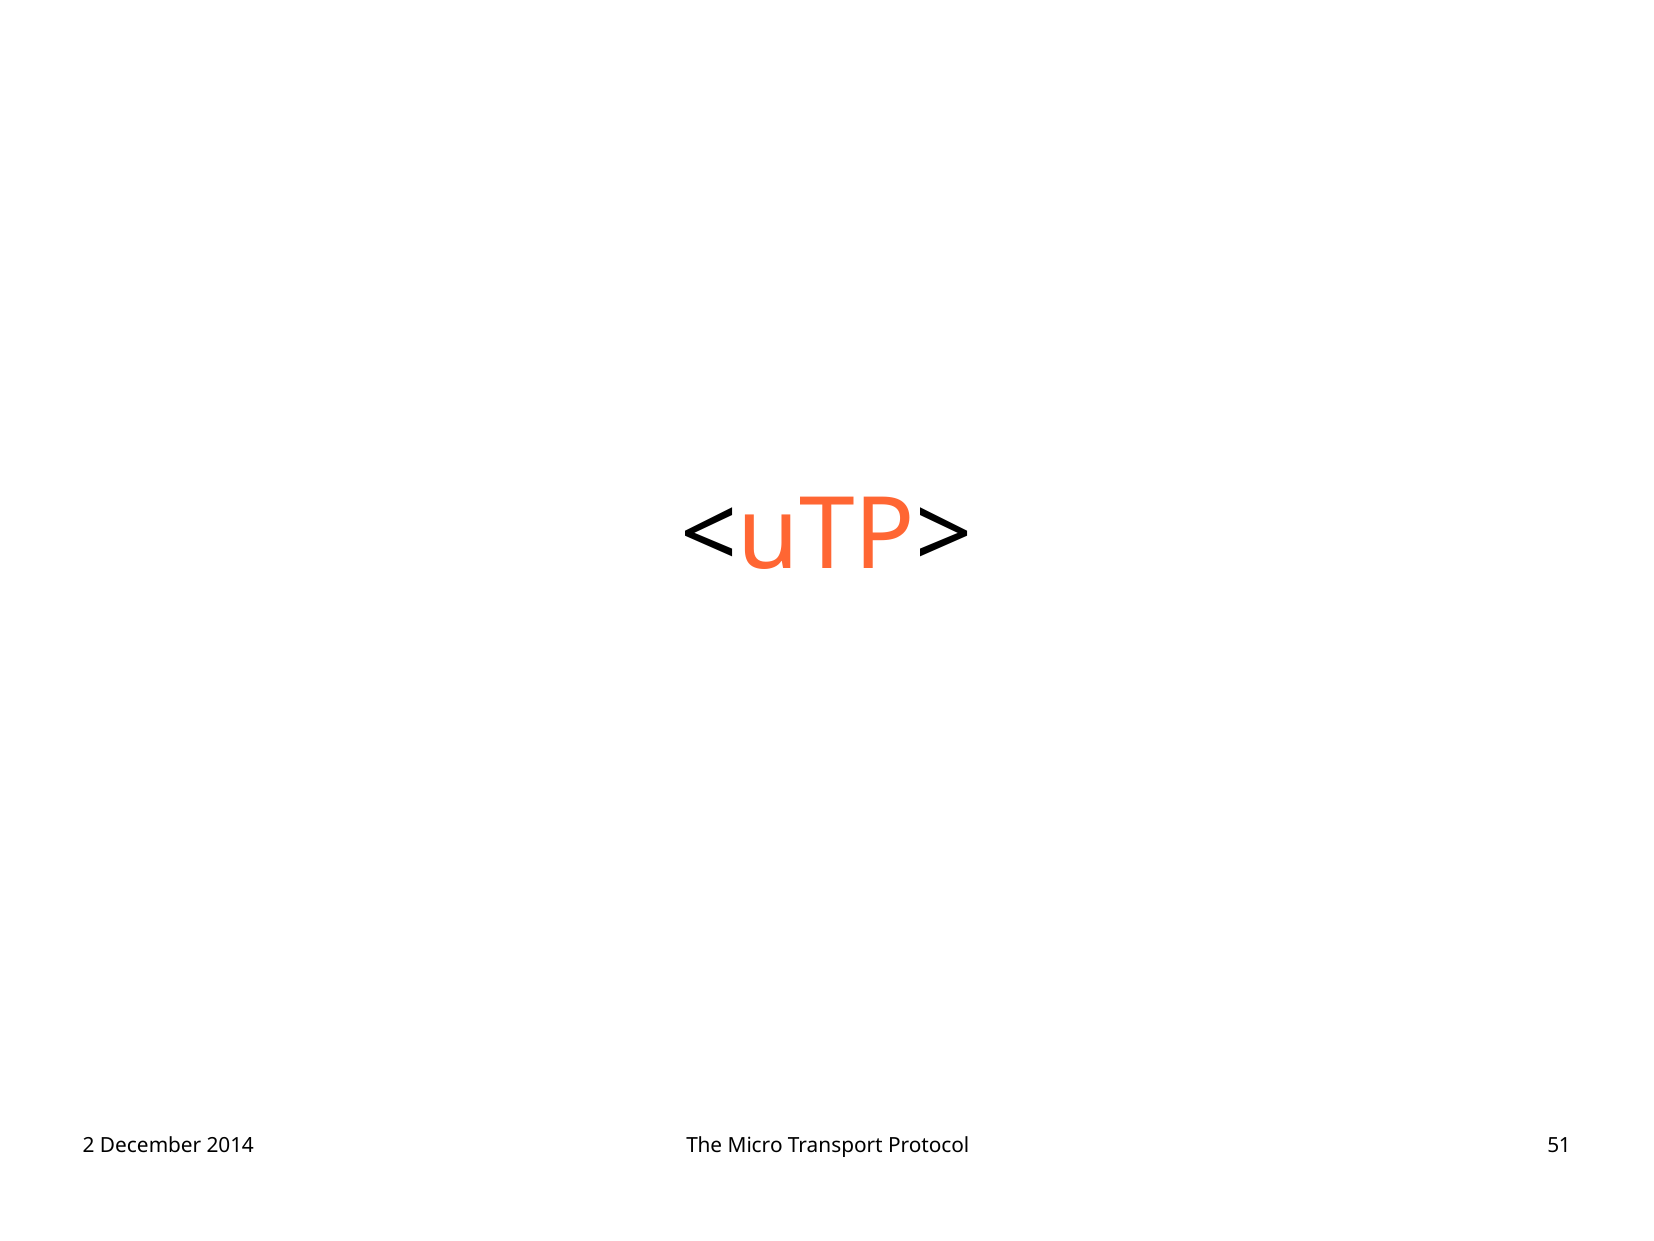

# <uTP>
2 December 2014
The Micro Transport Protocol
51